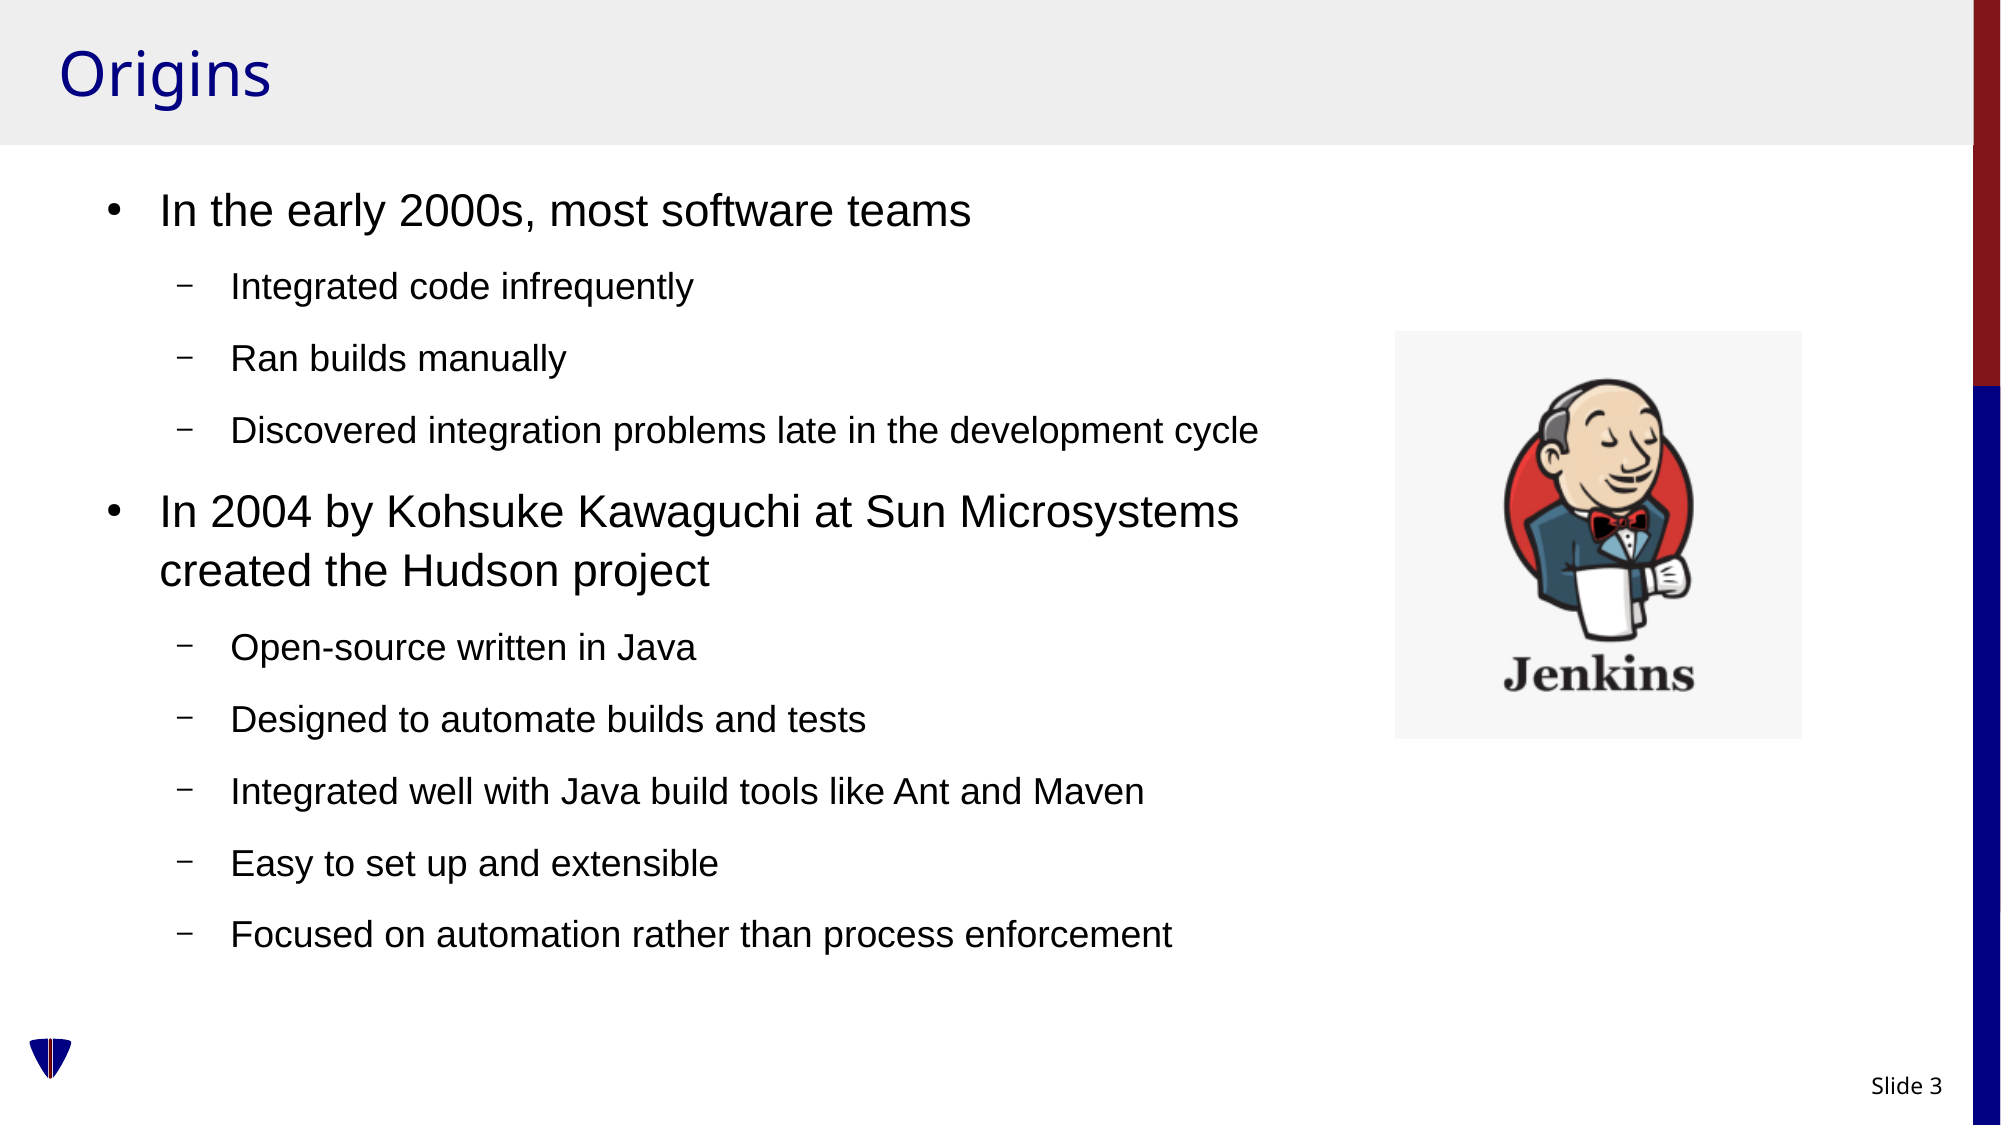

# Origins
In the early 2000s, most software teams
Integrated code infrequently
Ran builds manually
Discovered integration problems late in the development cycle
In 2004 by Kohsuke Kawaguchi at Sun Microsystems created the Hudson project
Open-source written in Java
Designed to automate builds and tests
Integrated well with Java build tools like Ant and Maven
Easy to set up and extensible
Focused on automation rather than process enforcement